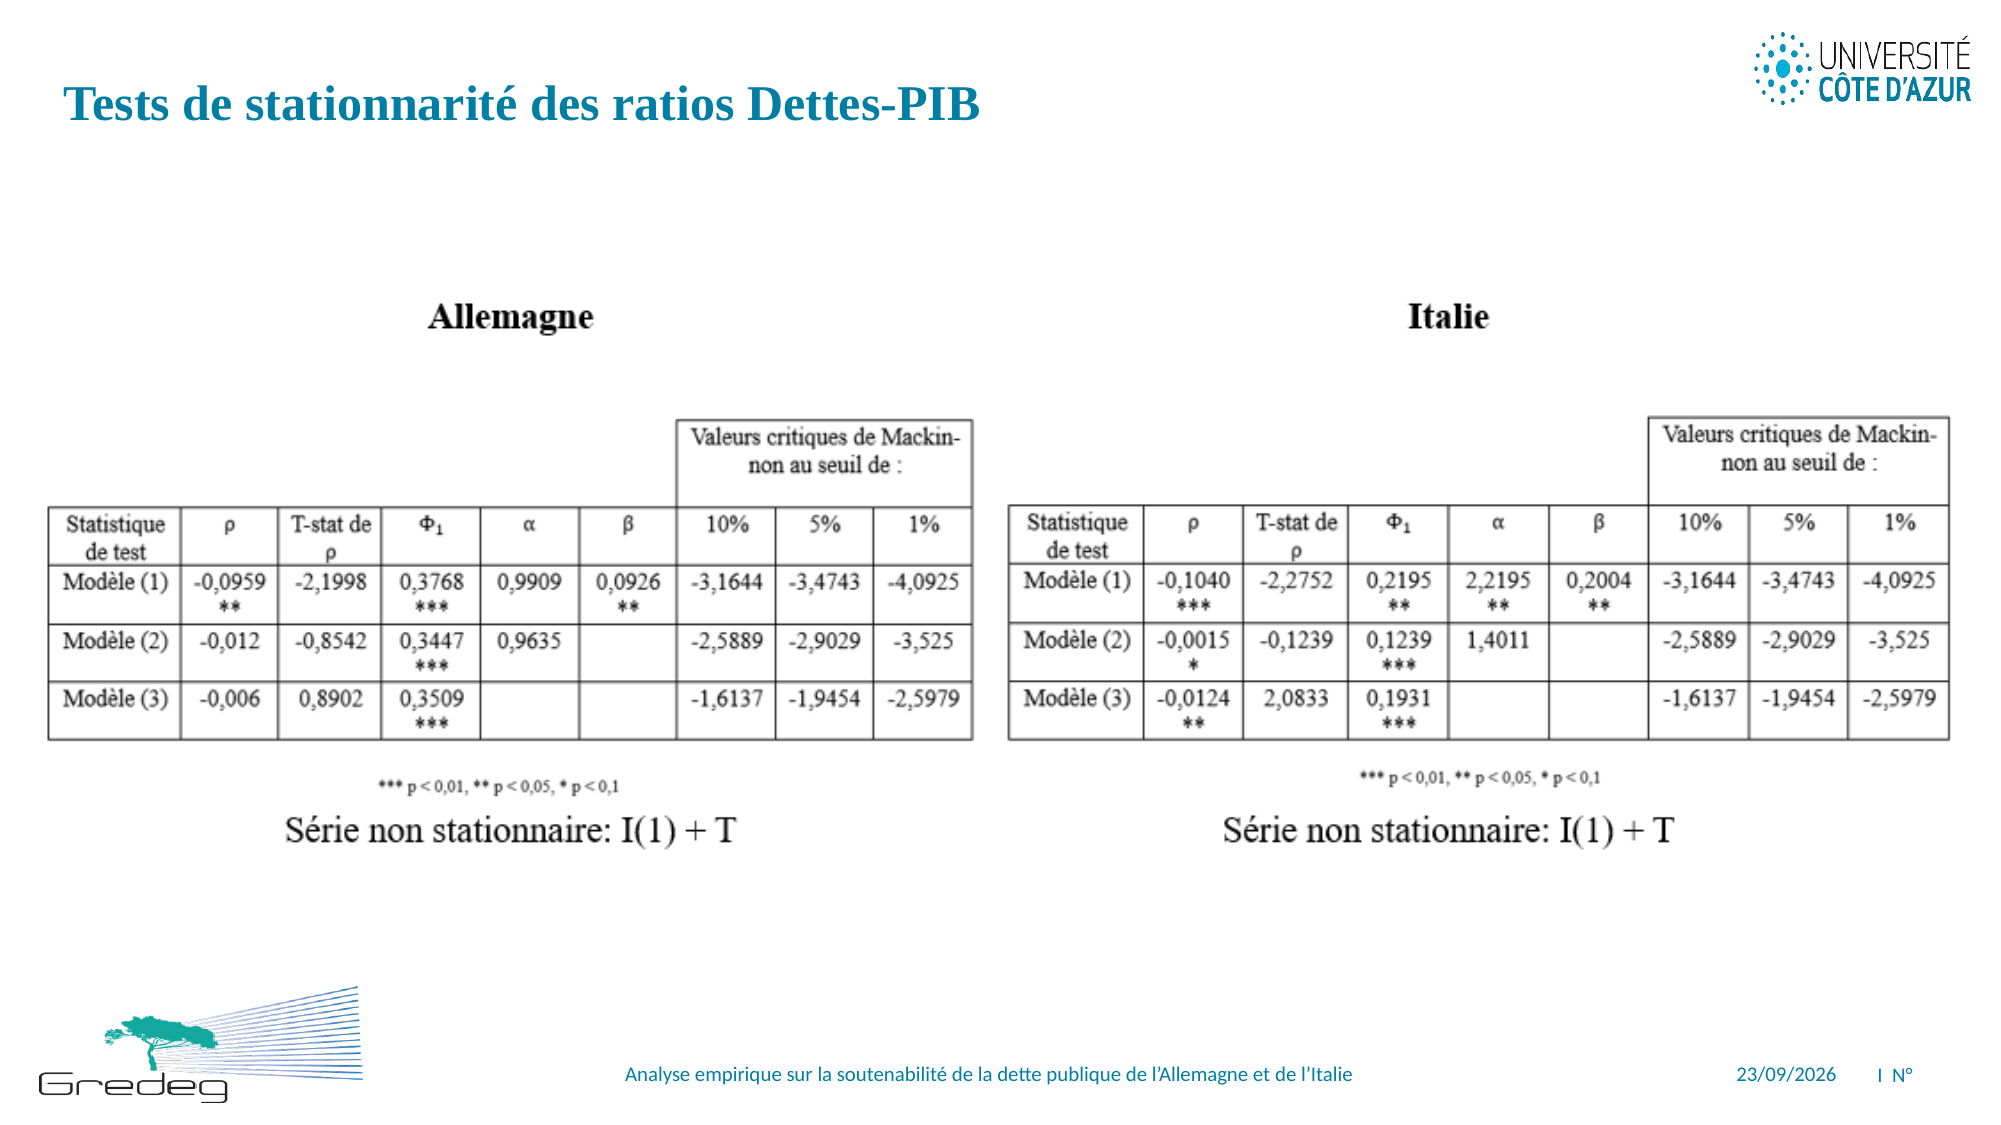

# Tests de stationnarité des ratios Dettes-PIB
Analyse empirique sur la soutenabilité de la dette publique de l’Allemagne et de l’Italie